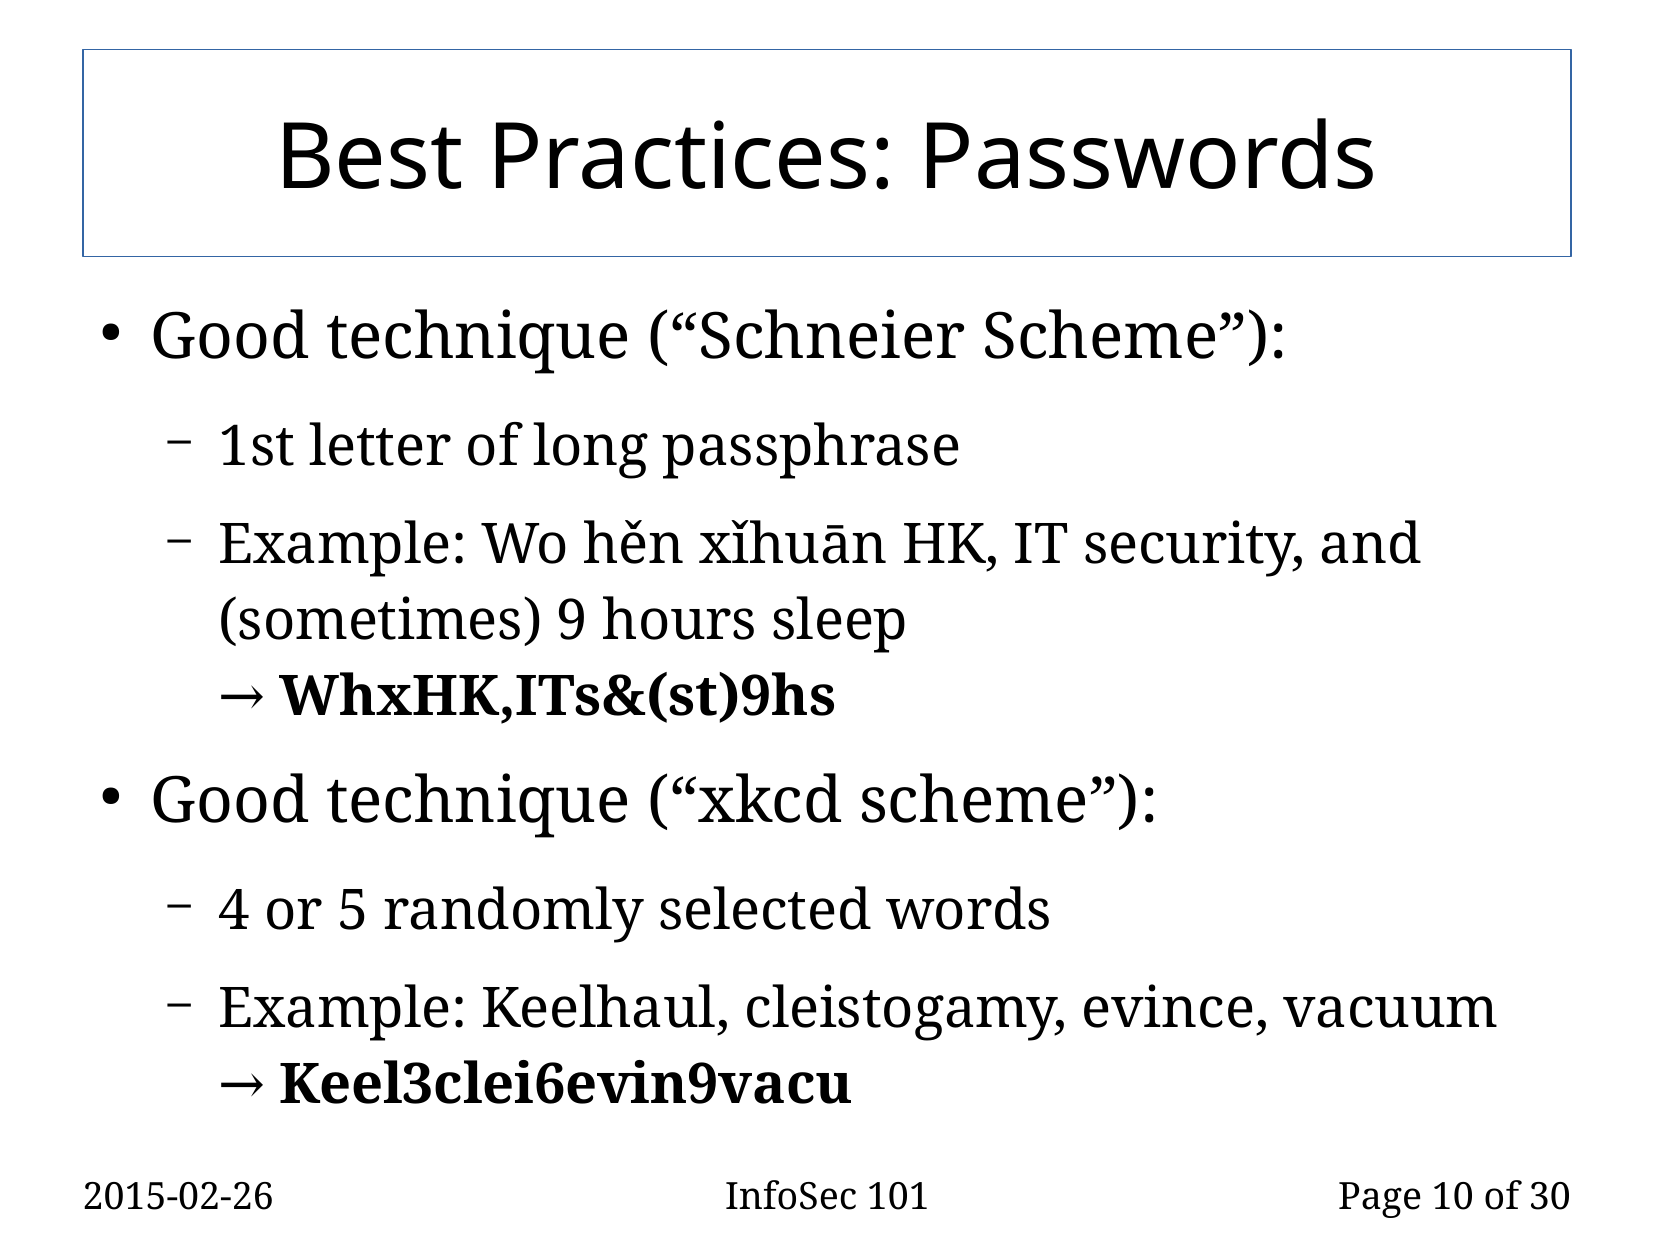

# Best Practices: Passwords
Good technique (“Schneier Scheme”):
1st letter of long passphrase
Example: Wo hěn xǐhuān HK, IT security, and (sometimes) 9 hours sleep
→ WhxHK,ITs&(st)9hs
Good technique (“xkcd scheme”):
4 or 5 randomly selected words
Example: Keelhaul, cleistogamy, evince, vacuum
→ Keel3clei6evin9vacu
2015-02-26
InfoSec 101
10